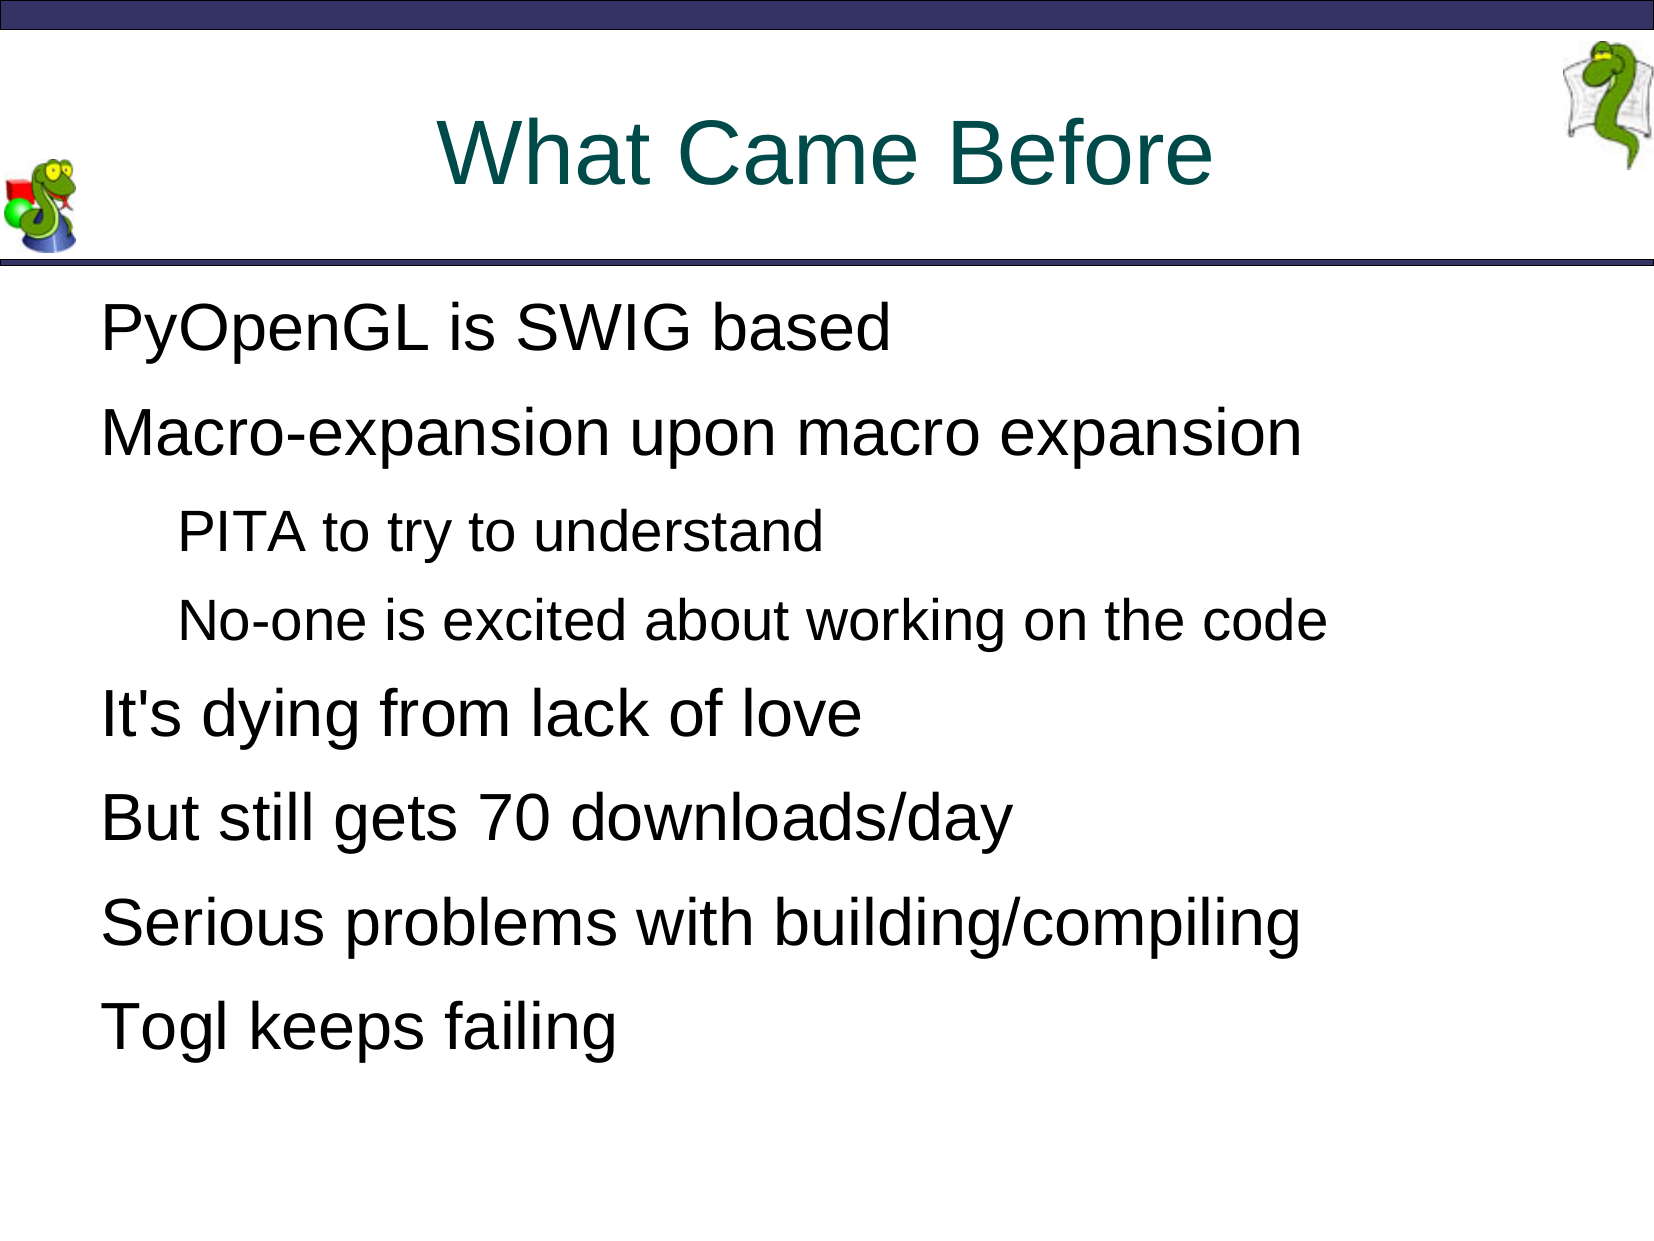

# What Came Before
PyOpenGL is SWIG based
Macro-expansion upon macro expansion
PITA to try to understand
No-one is excited about working on the code
It's dying from lack of love
But still gets 70 downloads/day
Serious problems with building/compiling
Togl keeps failing